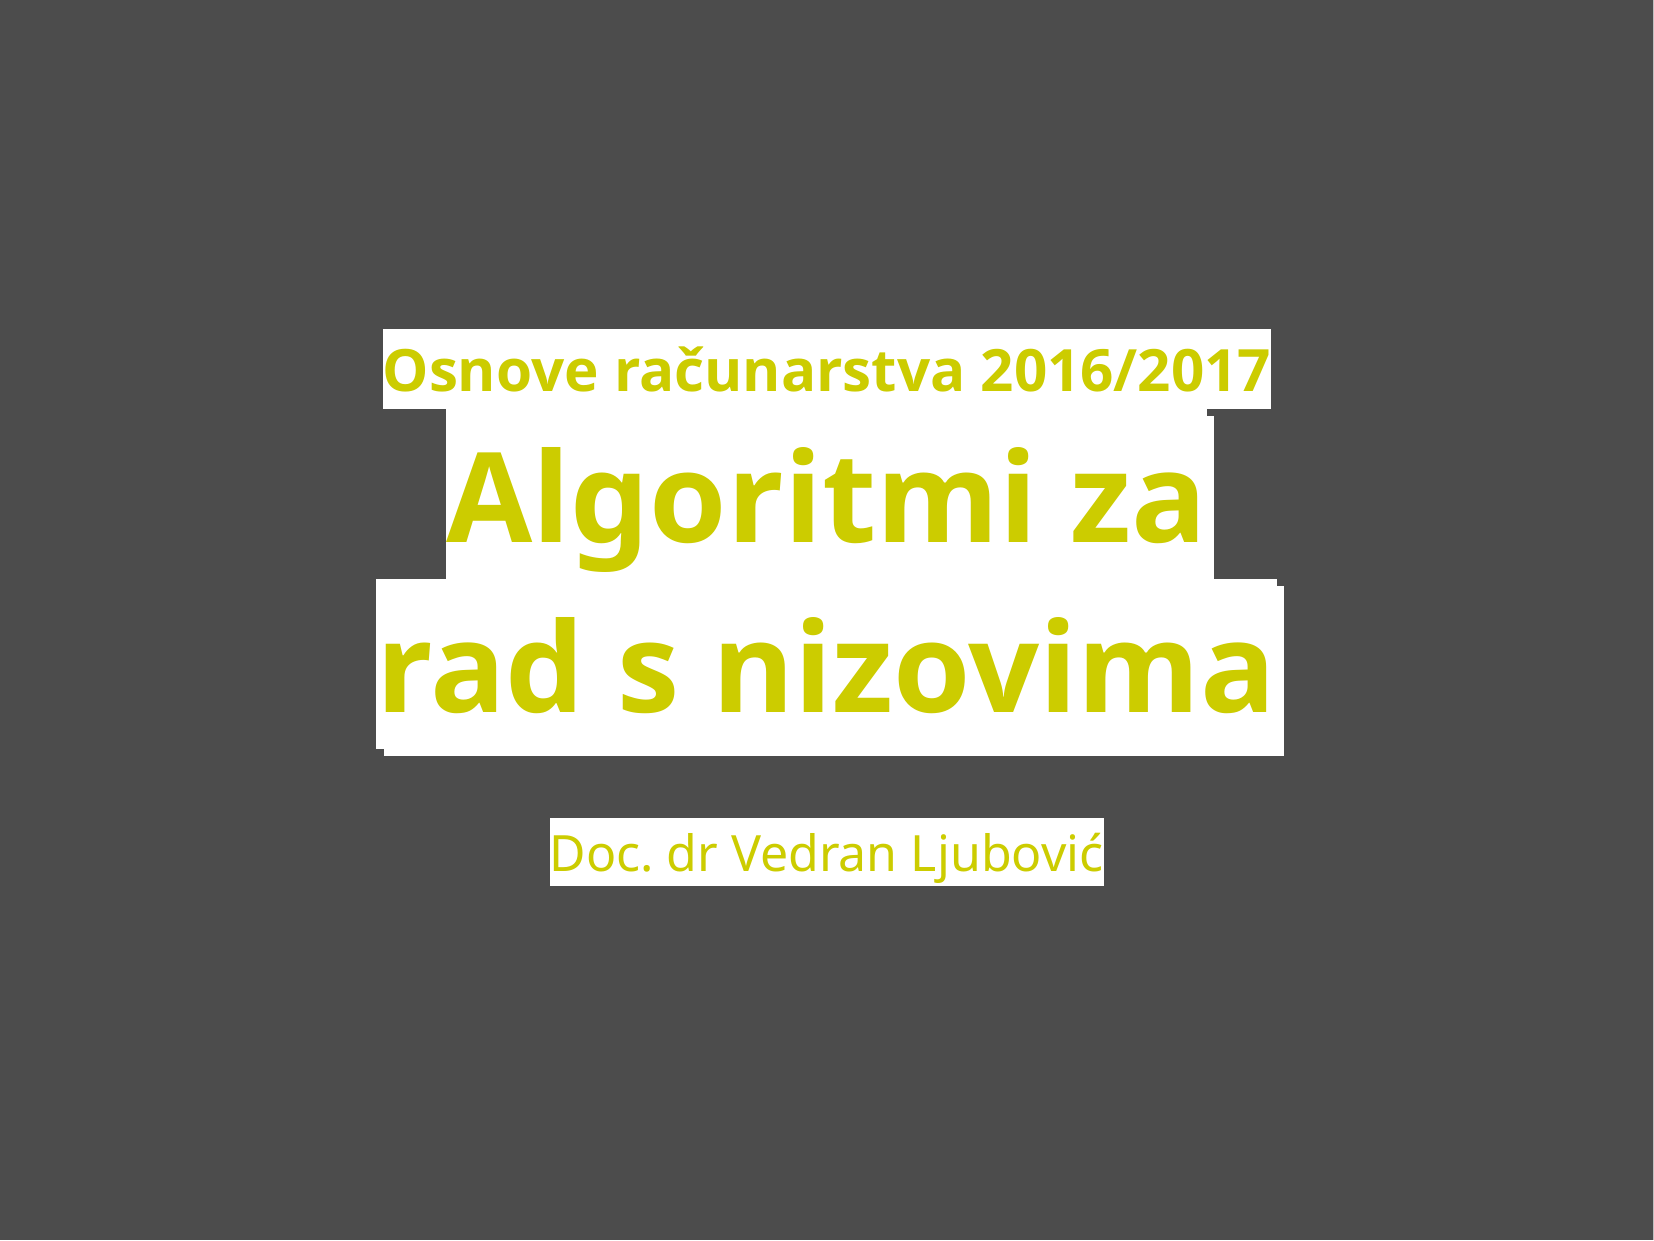

# Osnove računarstva 2016/2017 Algoritmi za rad s nizovima Doc. dr Vedran Ljubović